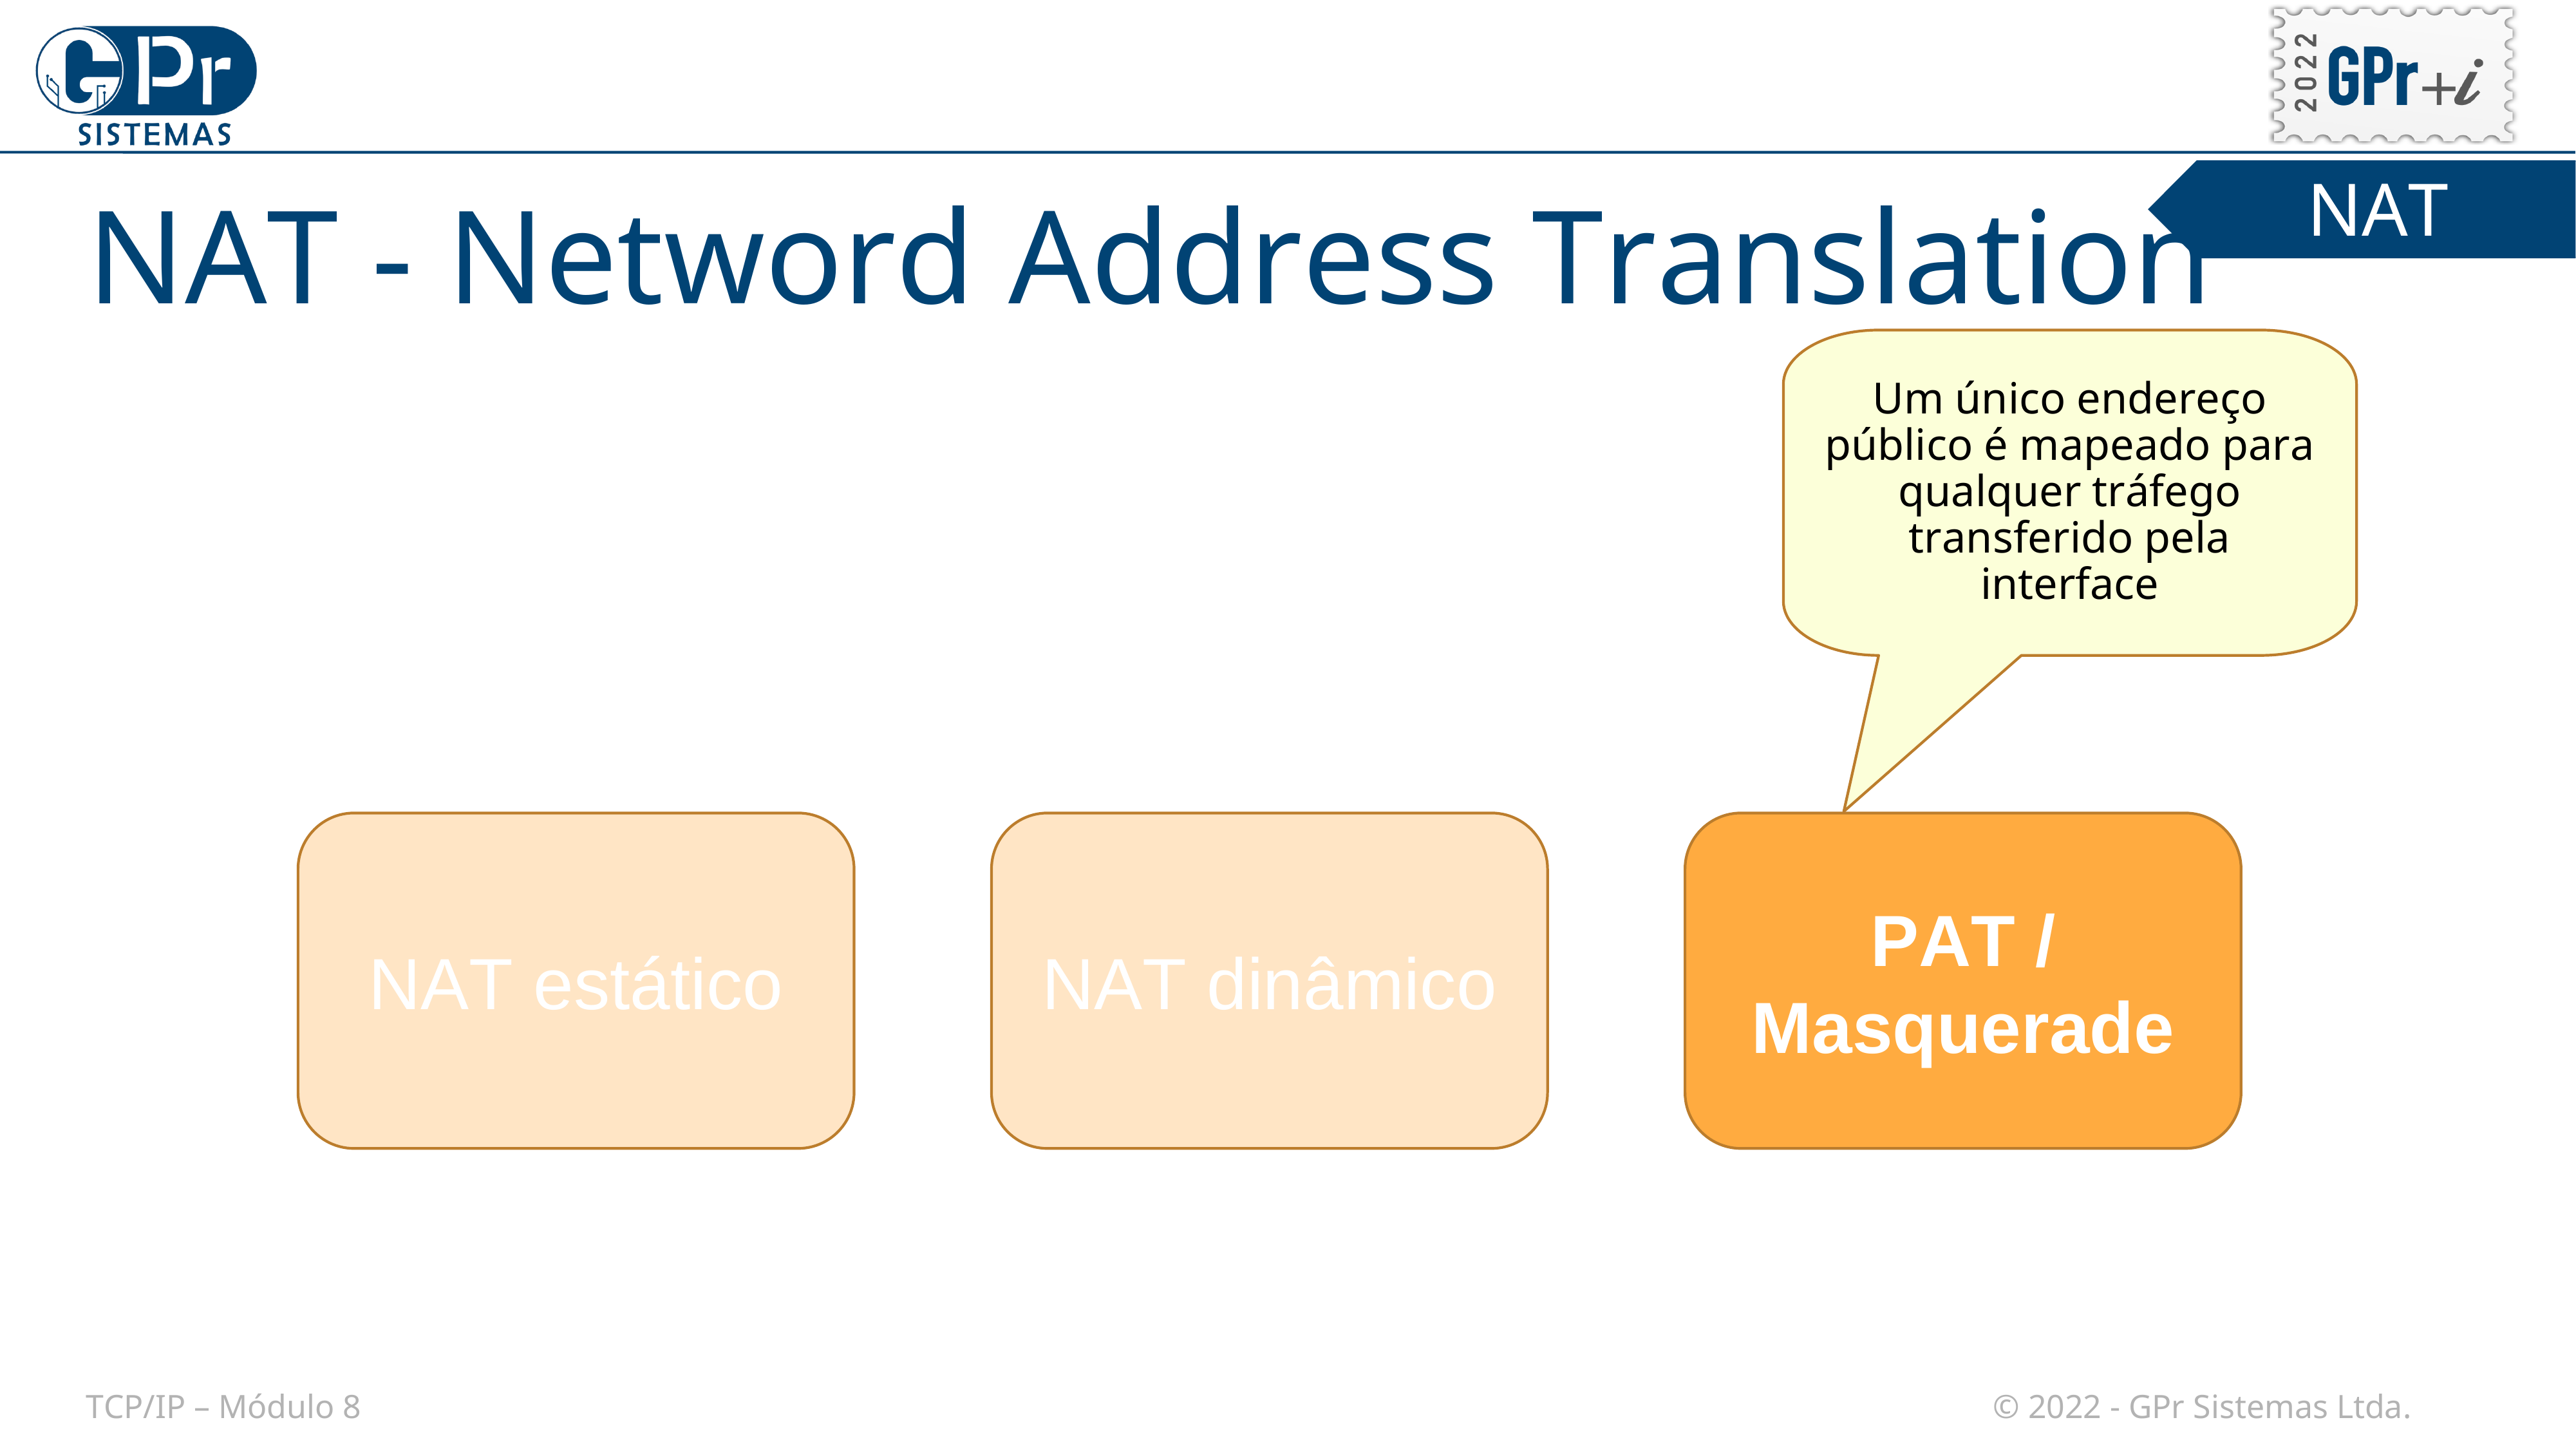

NAT
# NAT - Netword Address Translation
Um único endereço público é mapeado para qualquer tráfego transferido pela interface
NAT estático
NAT dinâmico
PAT / Masquerade